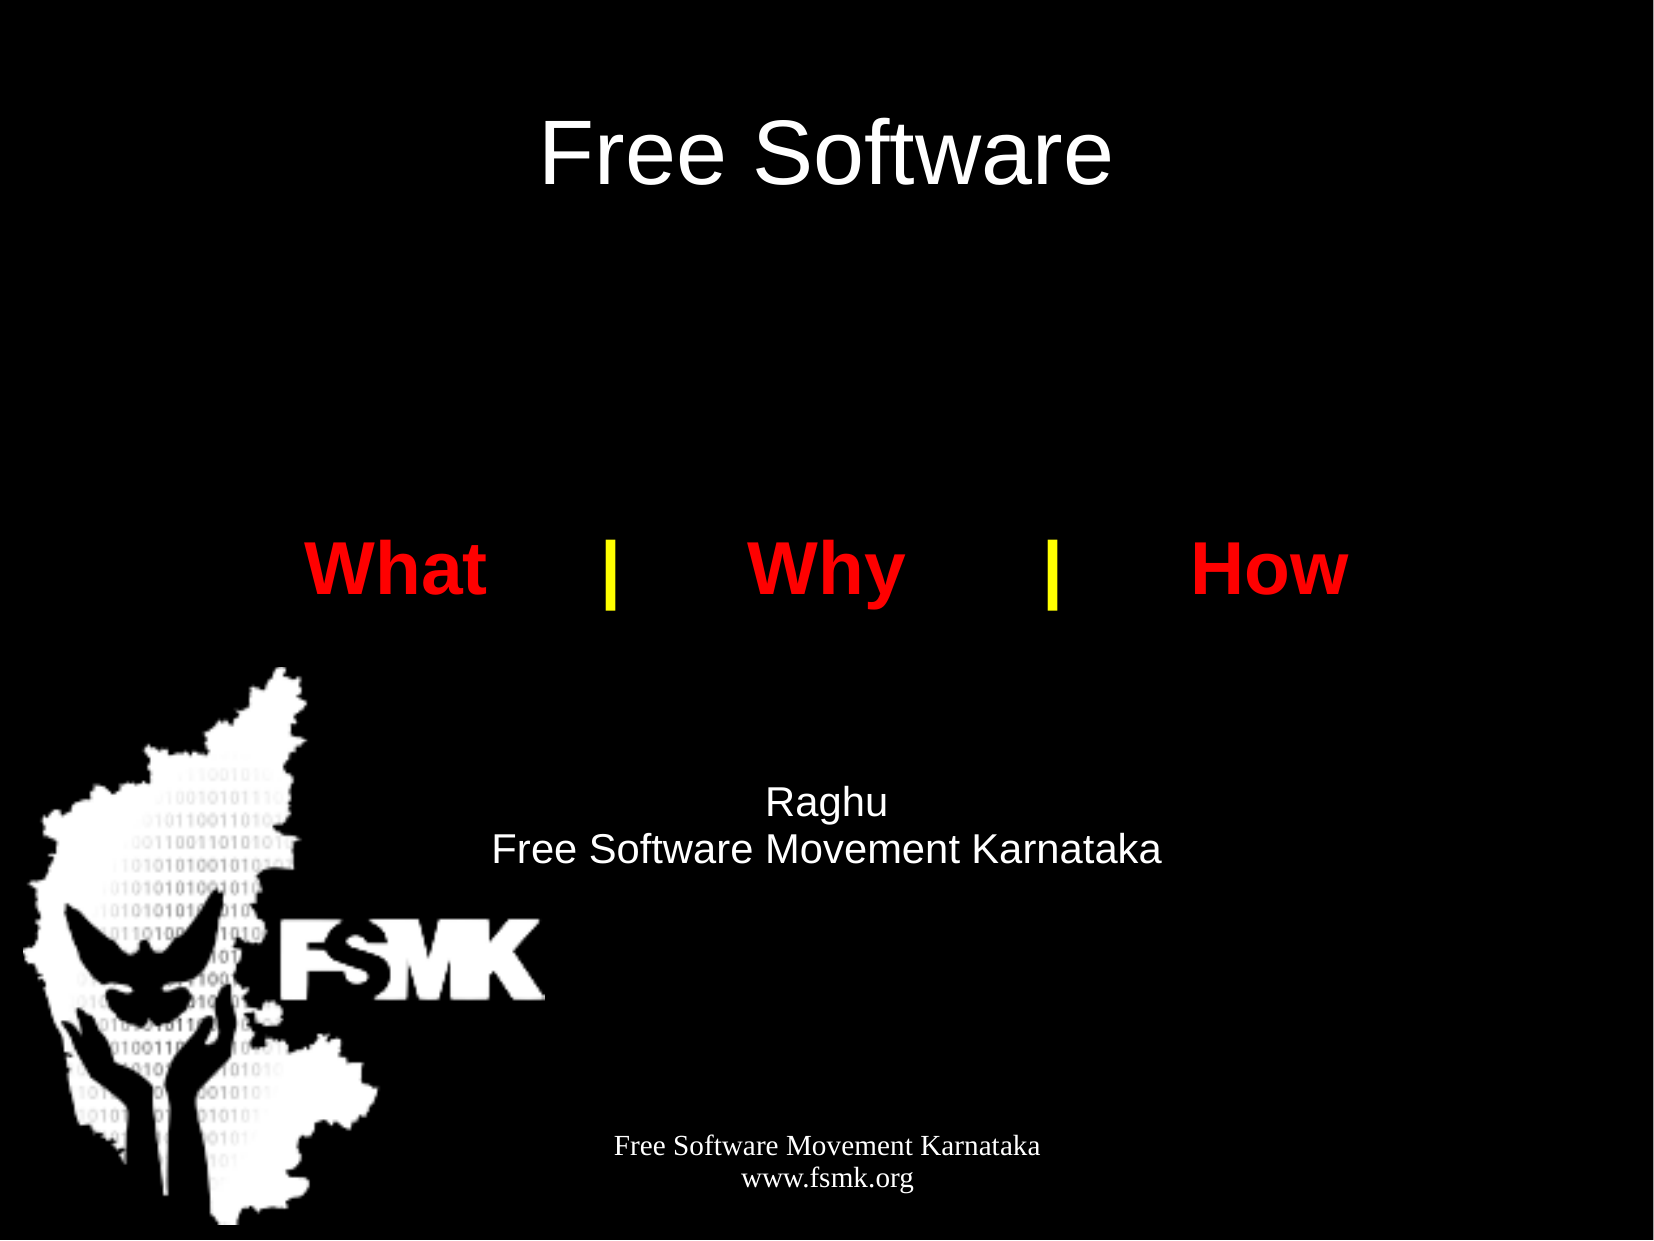

# Free Software
What		|		Why		|		How
Raghu
Free Software Movement Karnataka